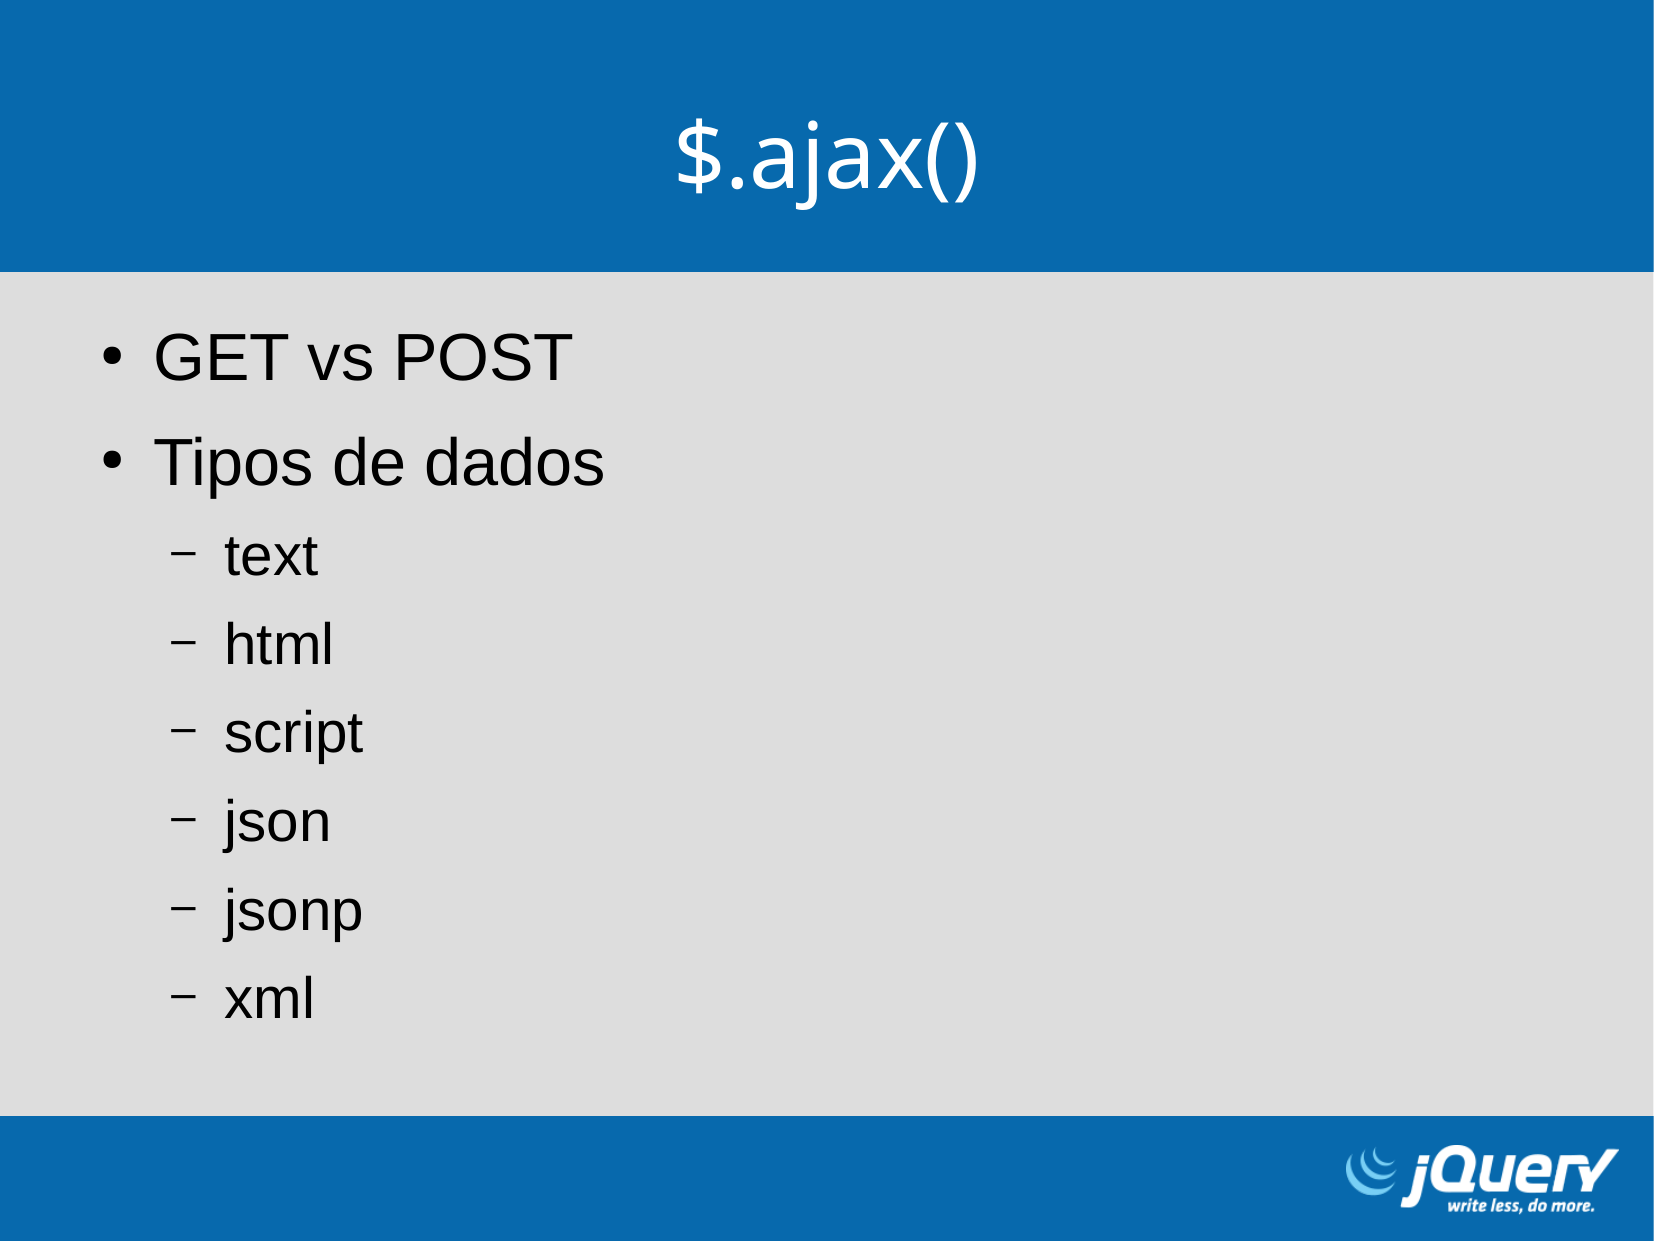

# $.ajax()
GET vs POST
Tipos de dados
text
html
script
json
jsonp
xml